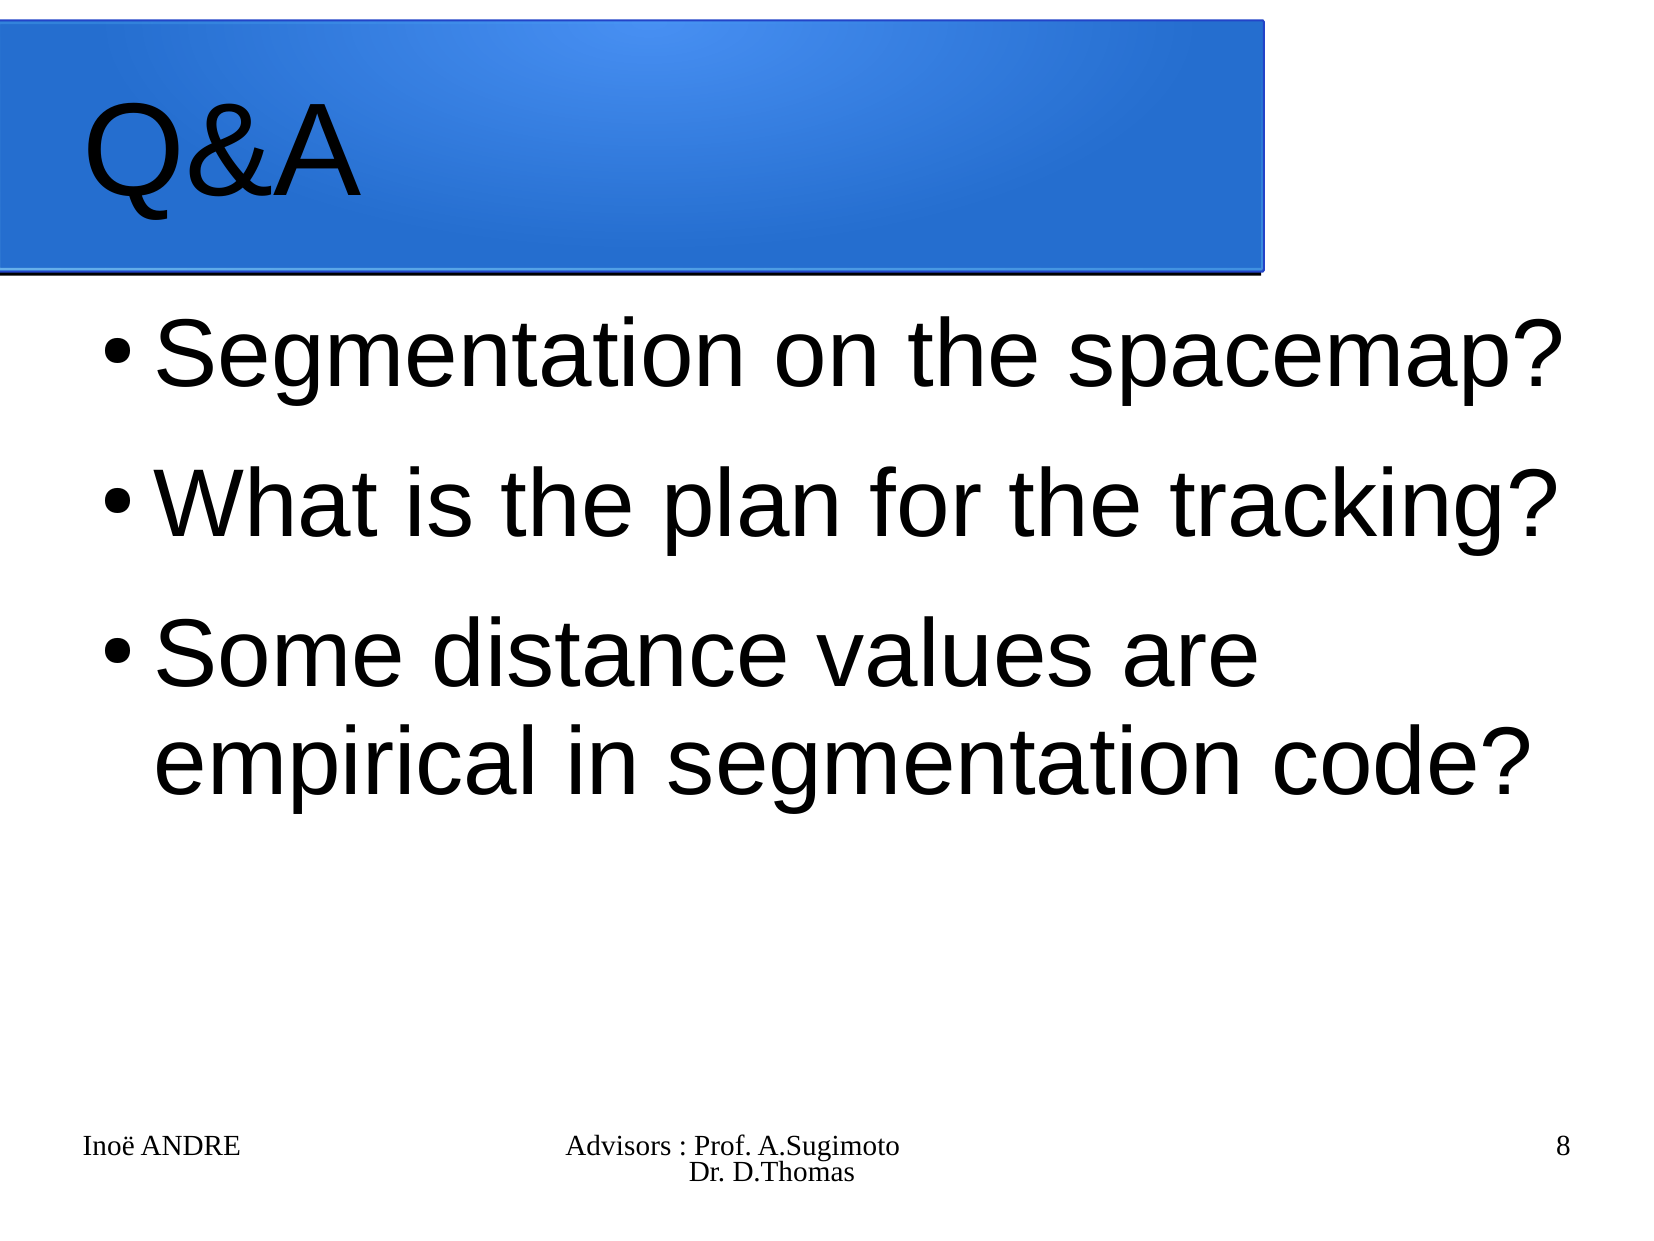

# Q&A
Segmentation on the spacemap?
What is the plan for the tracking?
Some distance values are empirical in segmentation code?
Inoë ANDRE
Advisors : Prof. A.Sugimoto Dr. D.Thomas
8